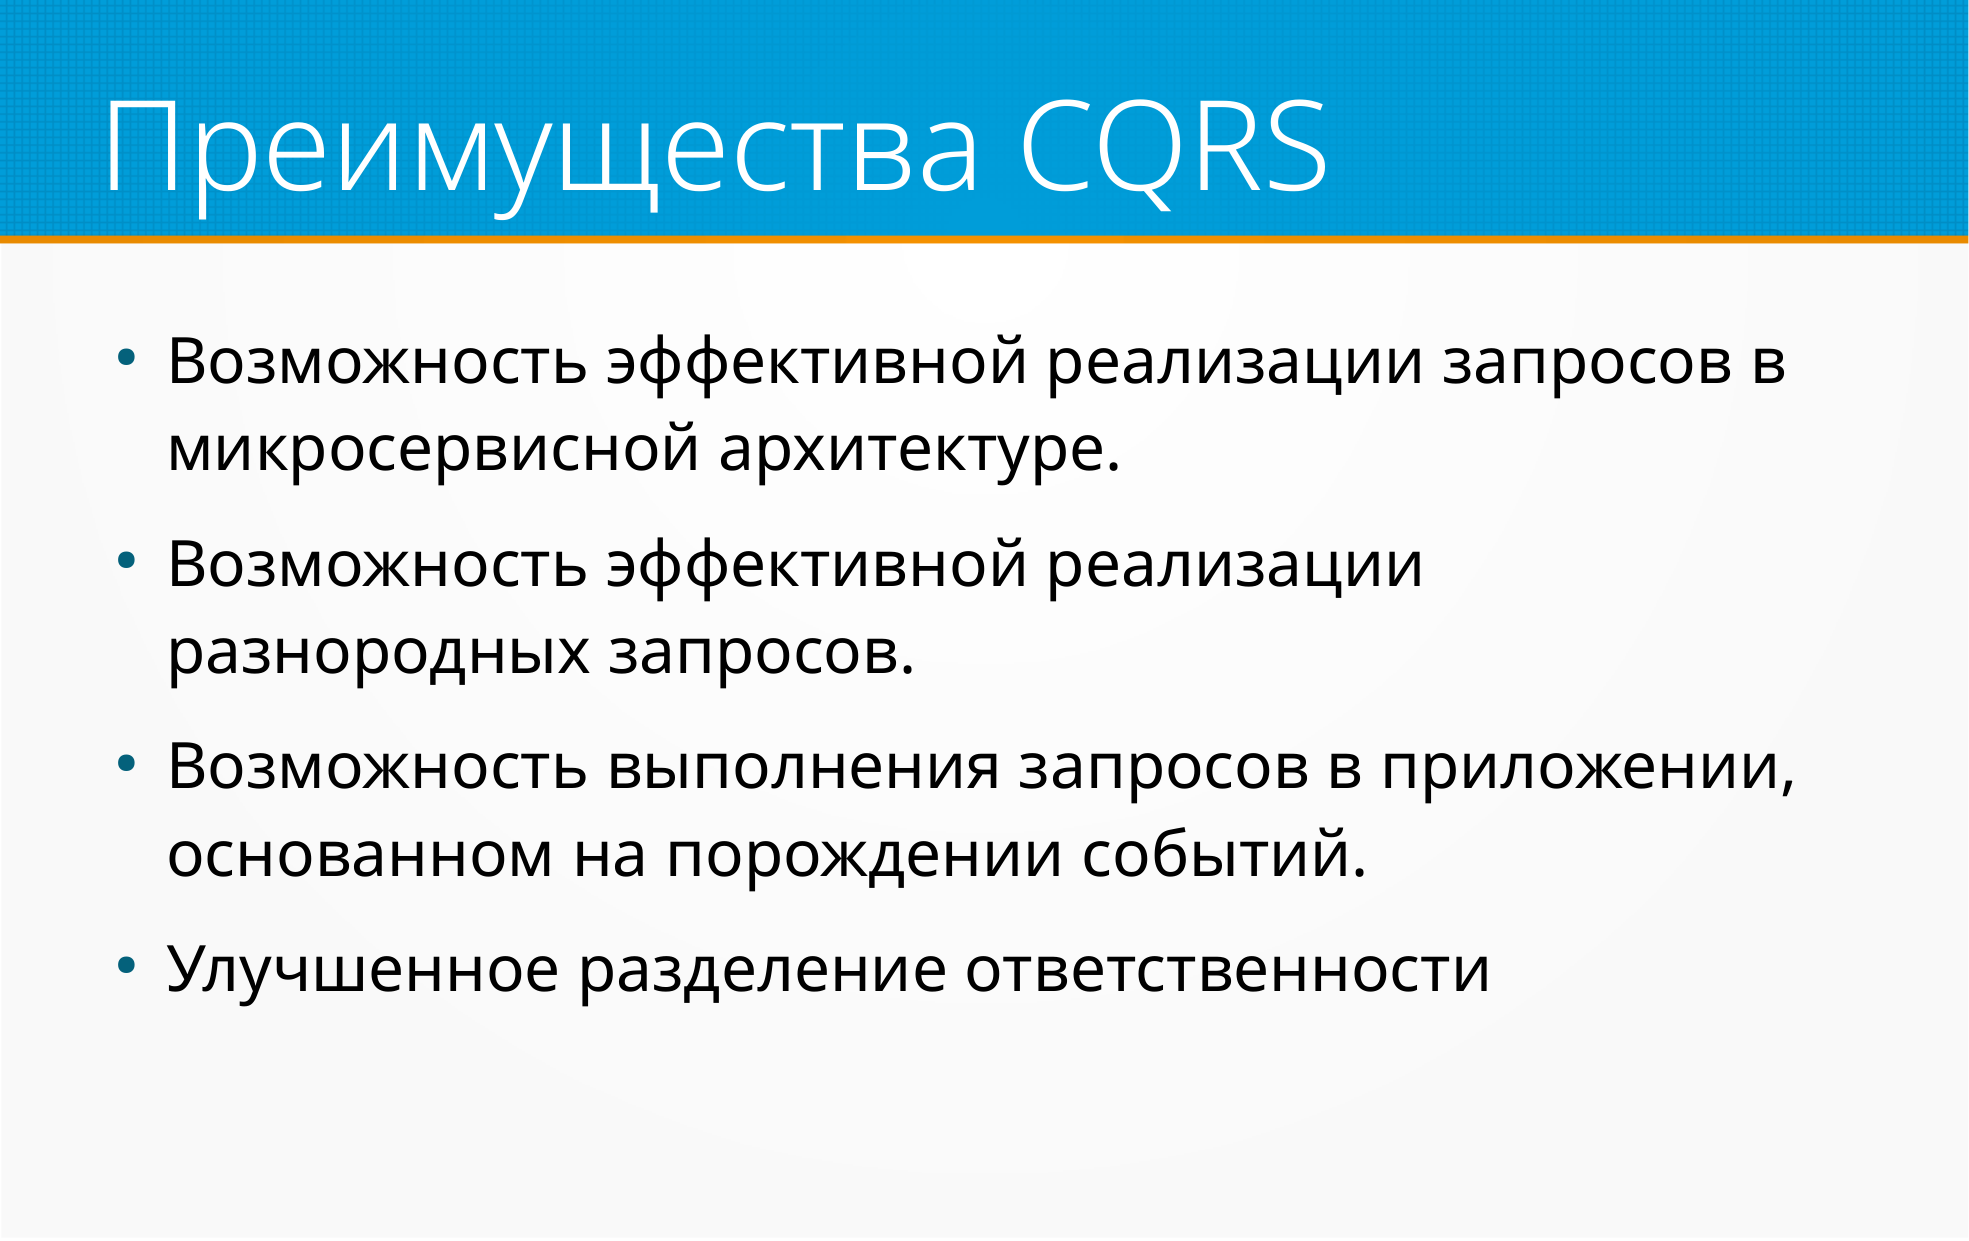

# Преимущества CQRS
Возможность эффективной реализации запросов в микросервисной архитектуре.
Возможность эффективной реализации разнородных запросов.
Возможность выполнения запросов в приложении, основанном на порождении событий.
Улучшенное разделение ответственности